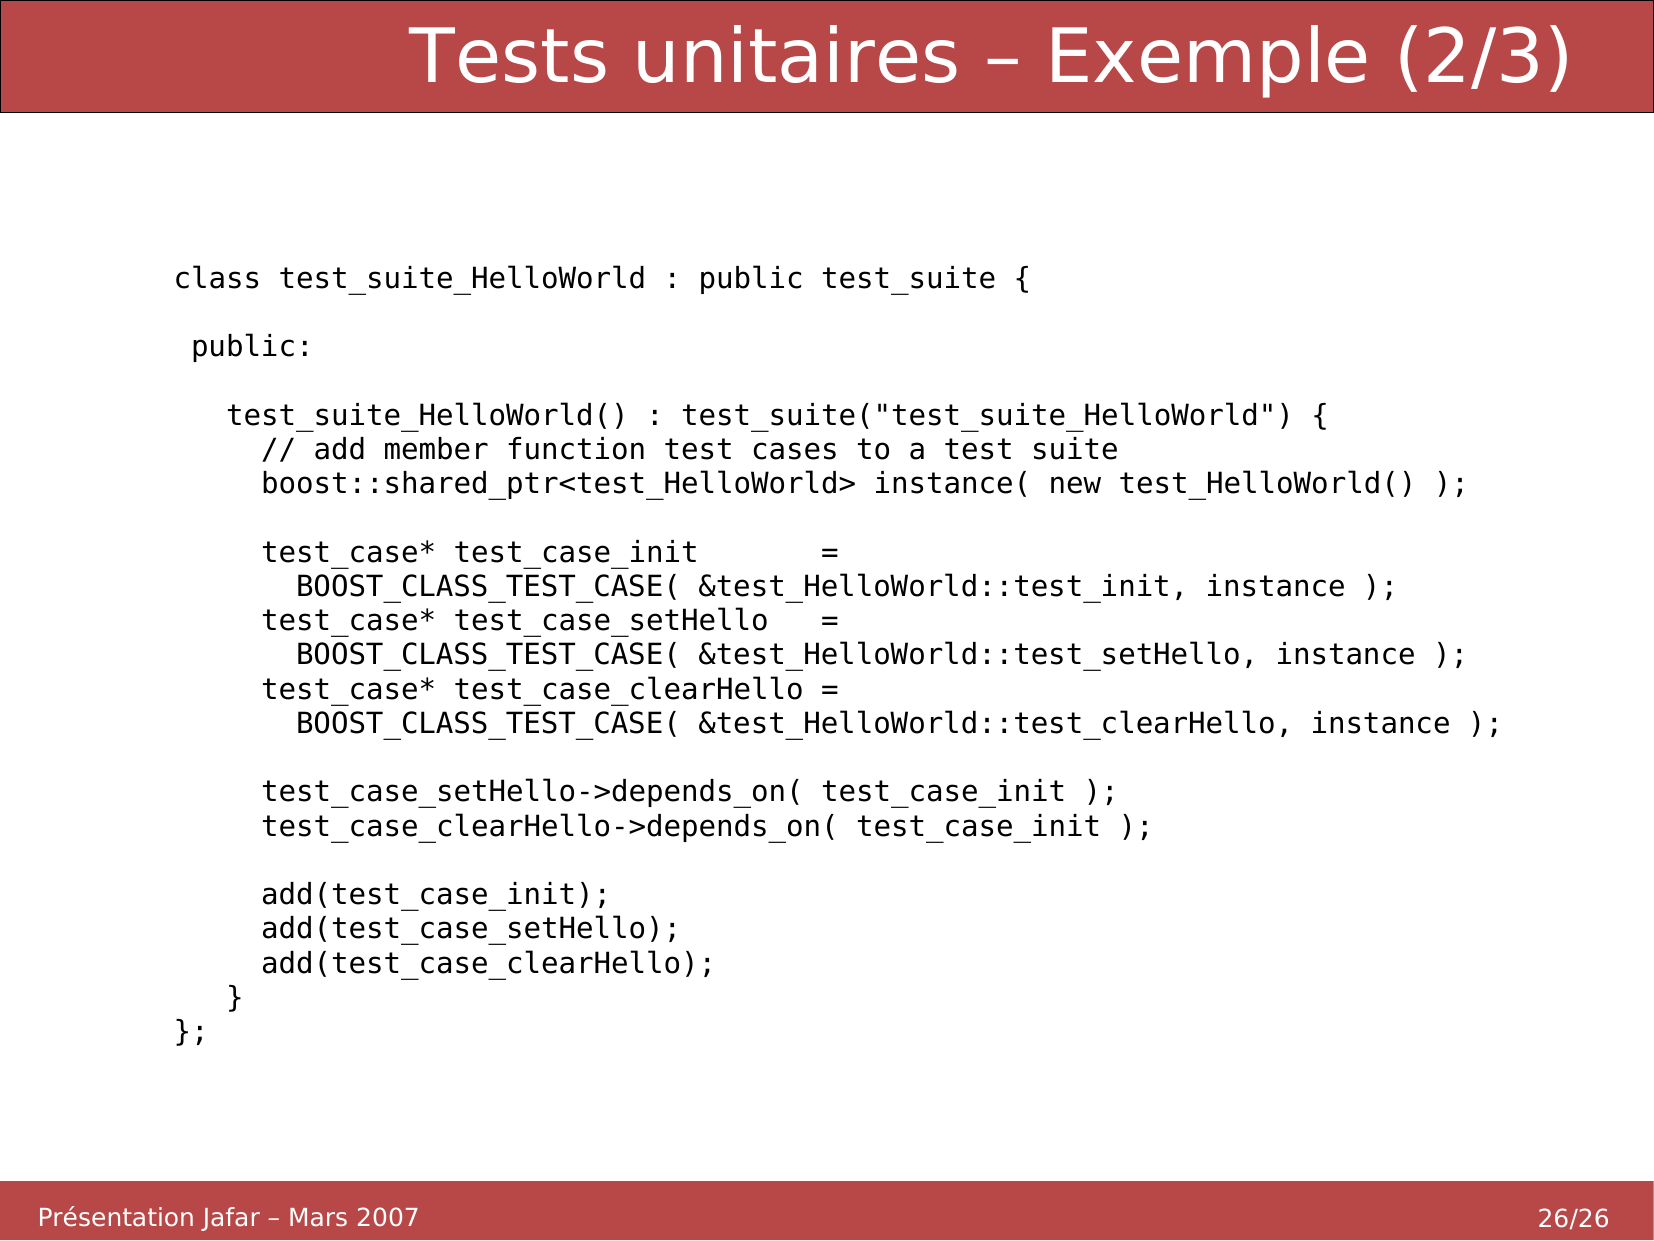

# Tests unitaires – Exemple (2/3)
class test_suite_HelloWorld : public test_suite {
 public:
 test_suite_HelloWorld() : test_suite("test_suite_HelloWorld") {
 // add member function test cases to a test suite
 boost::shared_ptr<test_HelloWorld> instance( new test_HelloWorld() );
 test_case* test_case_init =
 BOOST_CLASS_TEST_CASE( &test_HelloWorld::test_init, instance );
 test_case* test_case_setHello =
 BOOST_CLASS_TEST_CASE( &test_HelloWorld::test_setHello, instance );
 test_case* test_case_clearHello =
 BOOST_CLASS_TEST_CASE( &test_HelloWorld::test_clearHello, instance );
 test_case_setHello->depends_on( test_case_init );
 test_case_clearHello->depends_on( test_case_init );
 add(test_case_init);
 add(test_case_setHello);
 add(test_case_clearHello);
 }
};